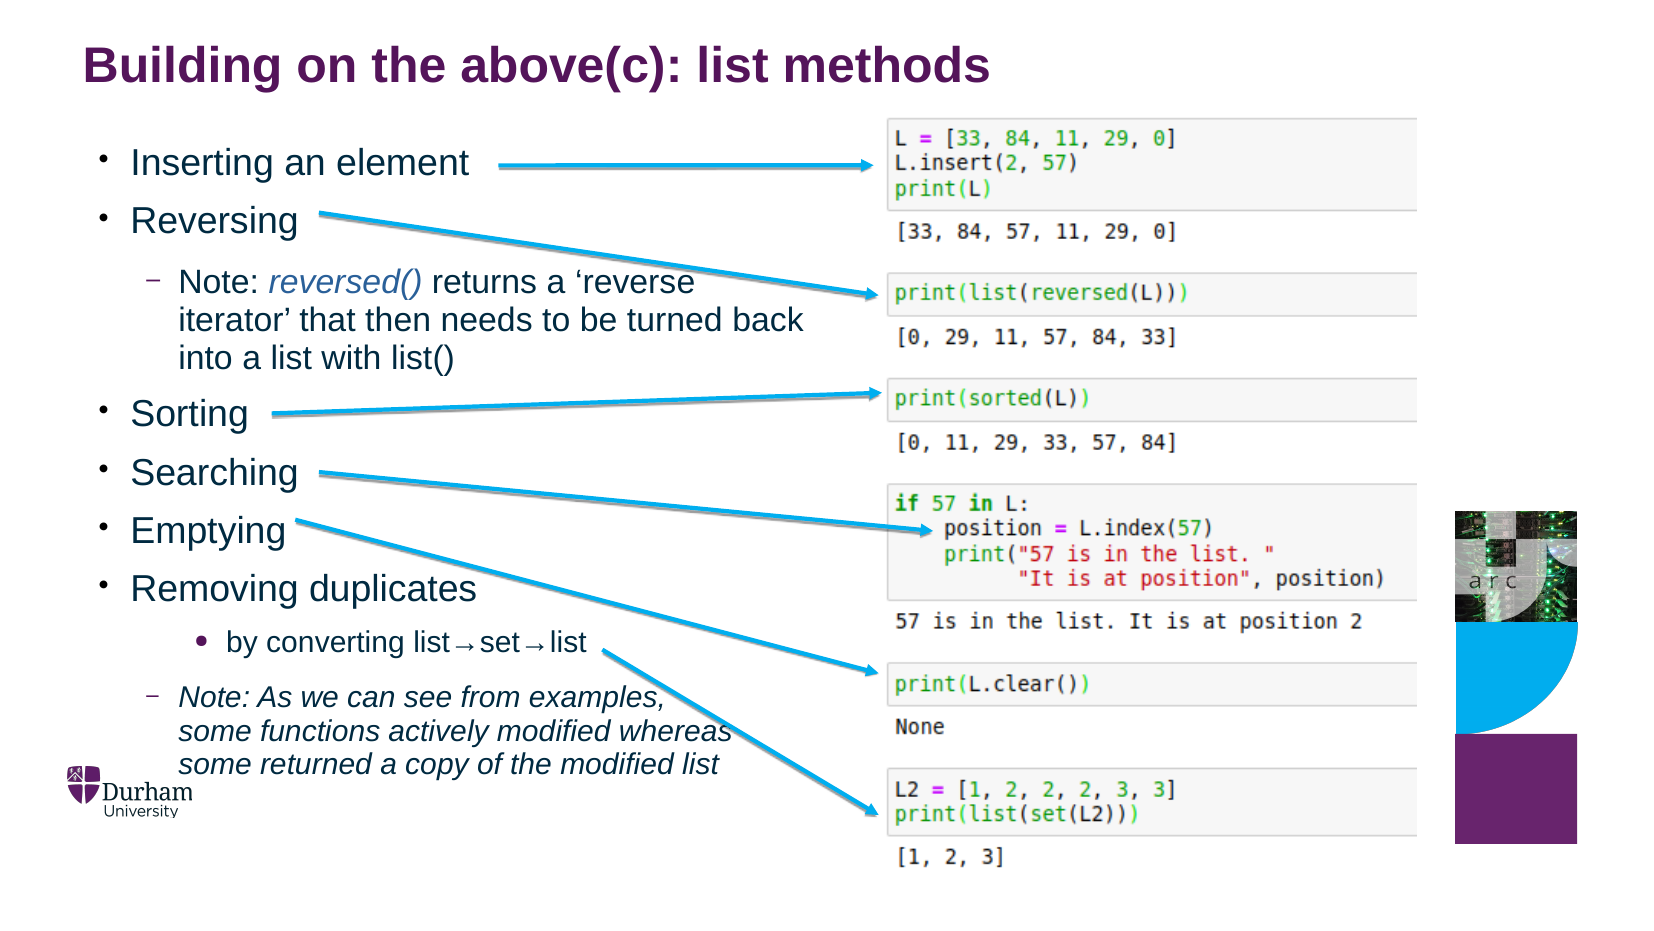

# Building on the above(c): list methods
Inserting an element
Reversing
Note: reversed() returns a ‘reverse
iterator’ that then needs to be turned back
into a list with list()
Sorting
Searching
Emptying
Removing duplicates
by converting list→set→list
Note: As we can see from examples,
some functions actively modified whereas
some returned a copy of the modified list